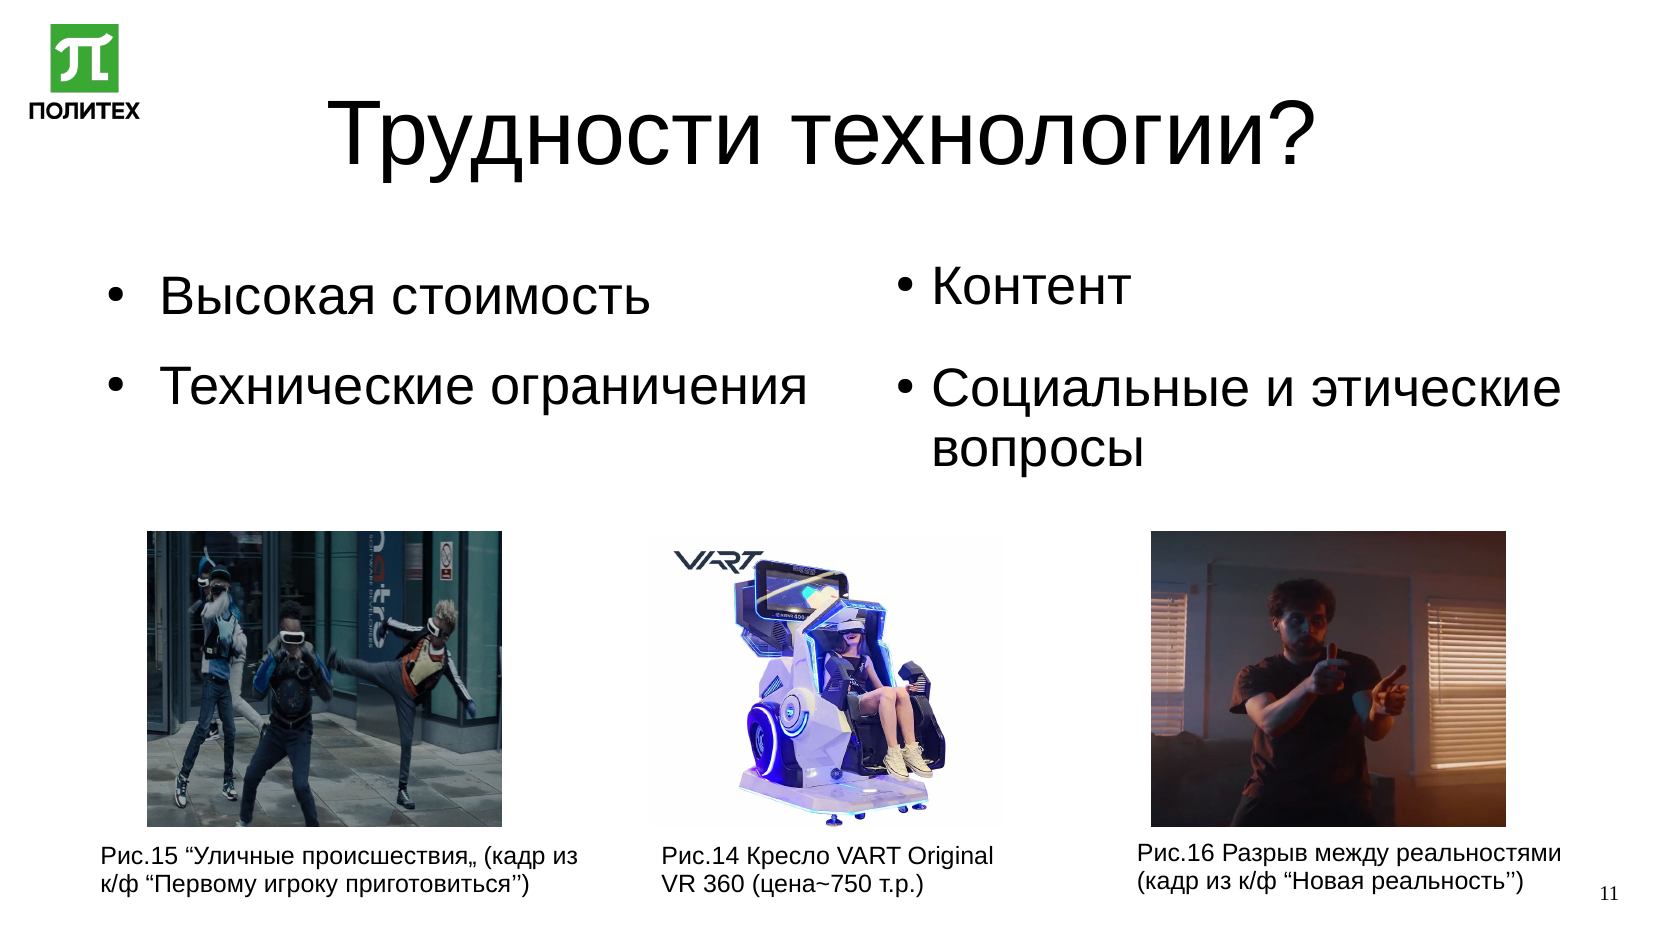

# Трудности технологии?
Контент
Социальные и этические вопросы
Высокая стоимость
Технические ограничения
Рис.16 Разрыв между реальностями (кадр из к/ф “Новая реальность’’)
Рис.15 “Уличные происшествия„ (кадр из к/ф “Первому игроку приготовиться’’)
Рис.14 Кресло VART Original VR 360 (цена~750 т.р.)
11